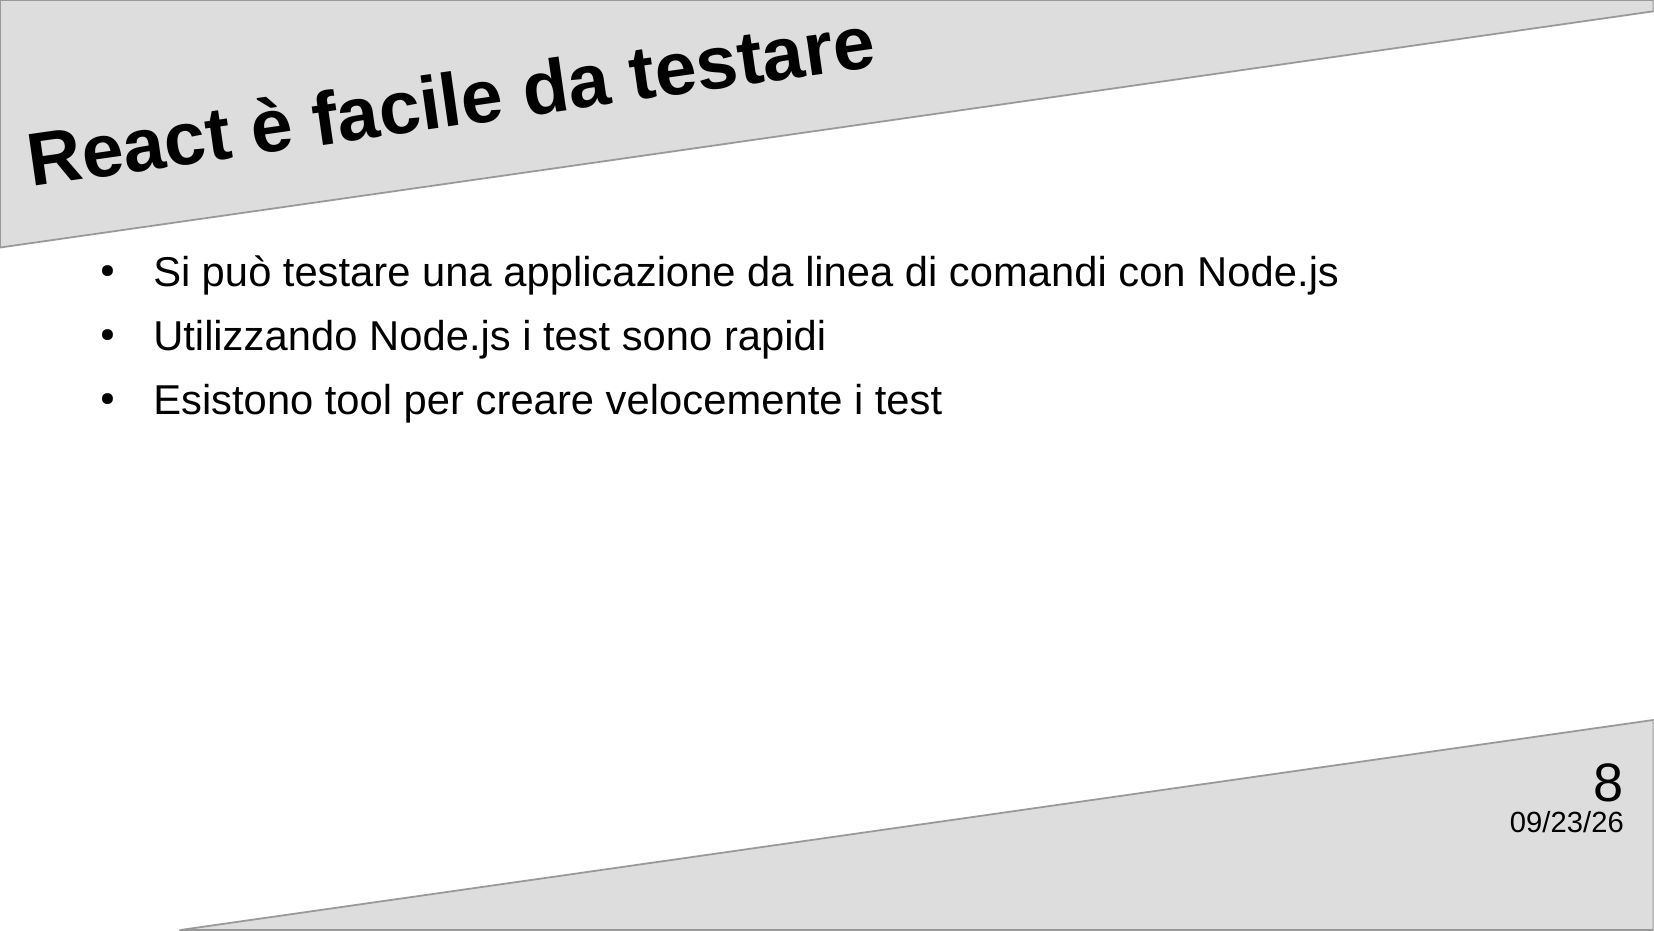

# React	è facile da testare
Si può testare una applicazione da linea di comandi con Node.js
Utilizzando Node.js i test sono rapidi
Esistono tool per creare velocemente i test
8